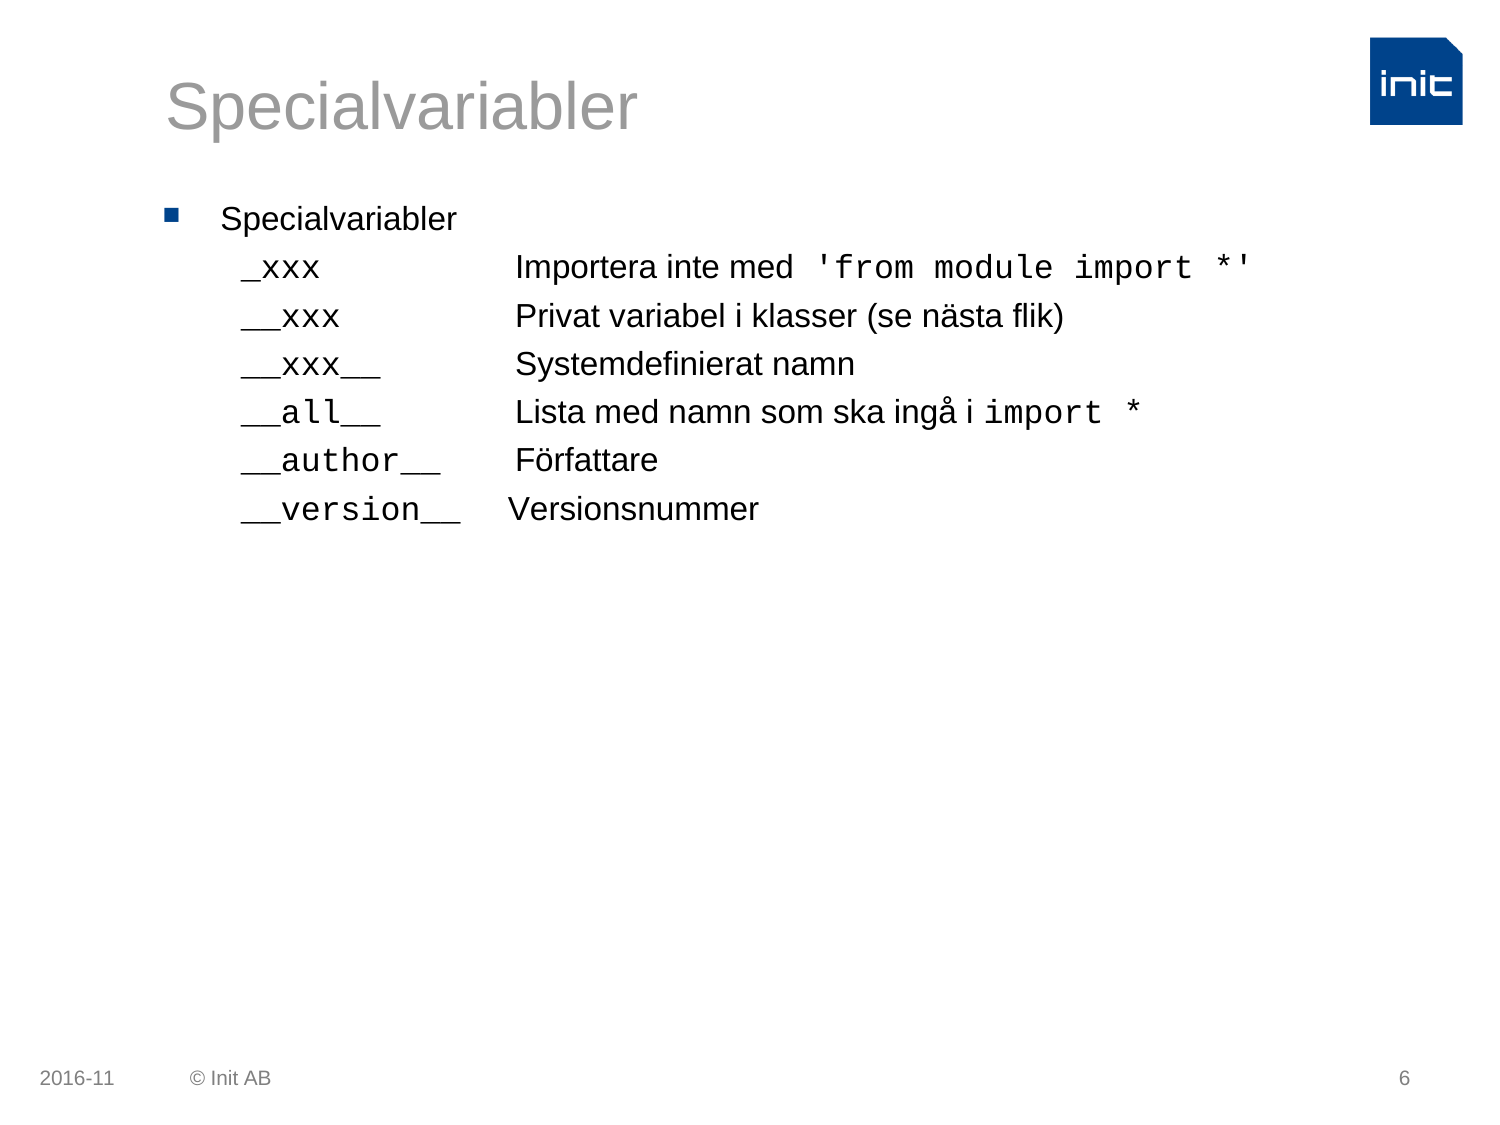

Specialvariabler
Specialvariabler
_xxx			Importera inte med 'from module import *'
__xxx			Privat variabel i klasser (se nästa flik)
__xxx__		Systemdefinierat namn
__all__		Lista med namn som ska ingå i import *
__author__		Författare
__version__	Versionsnummer
2016-11
© Init AB